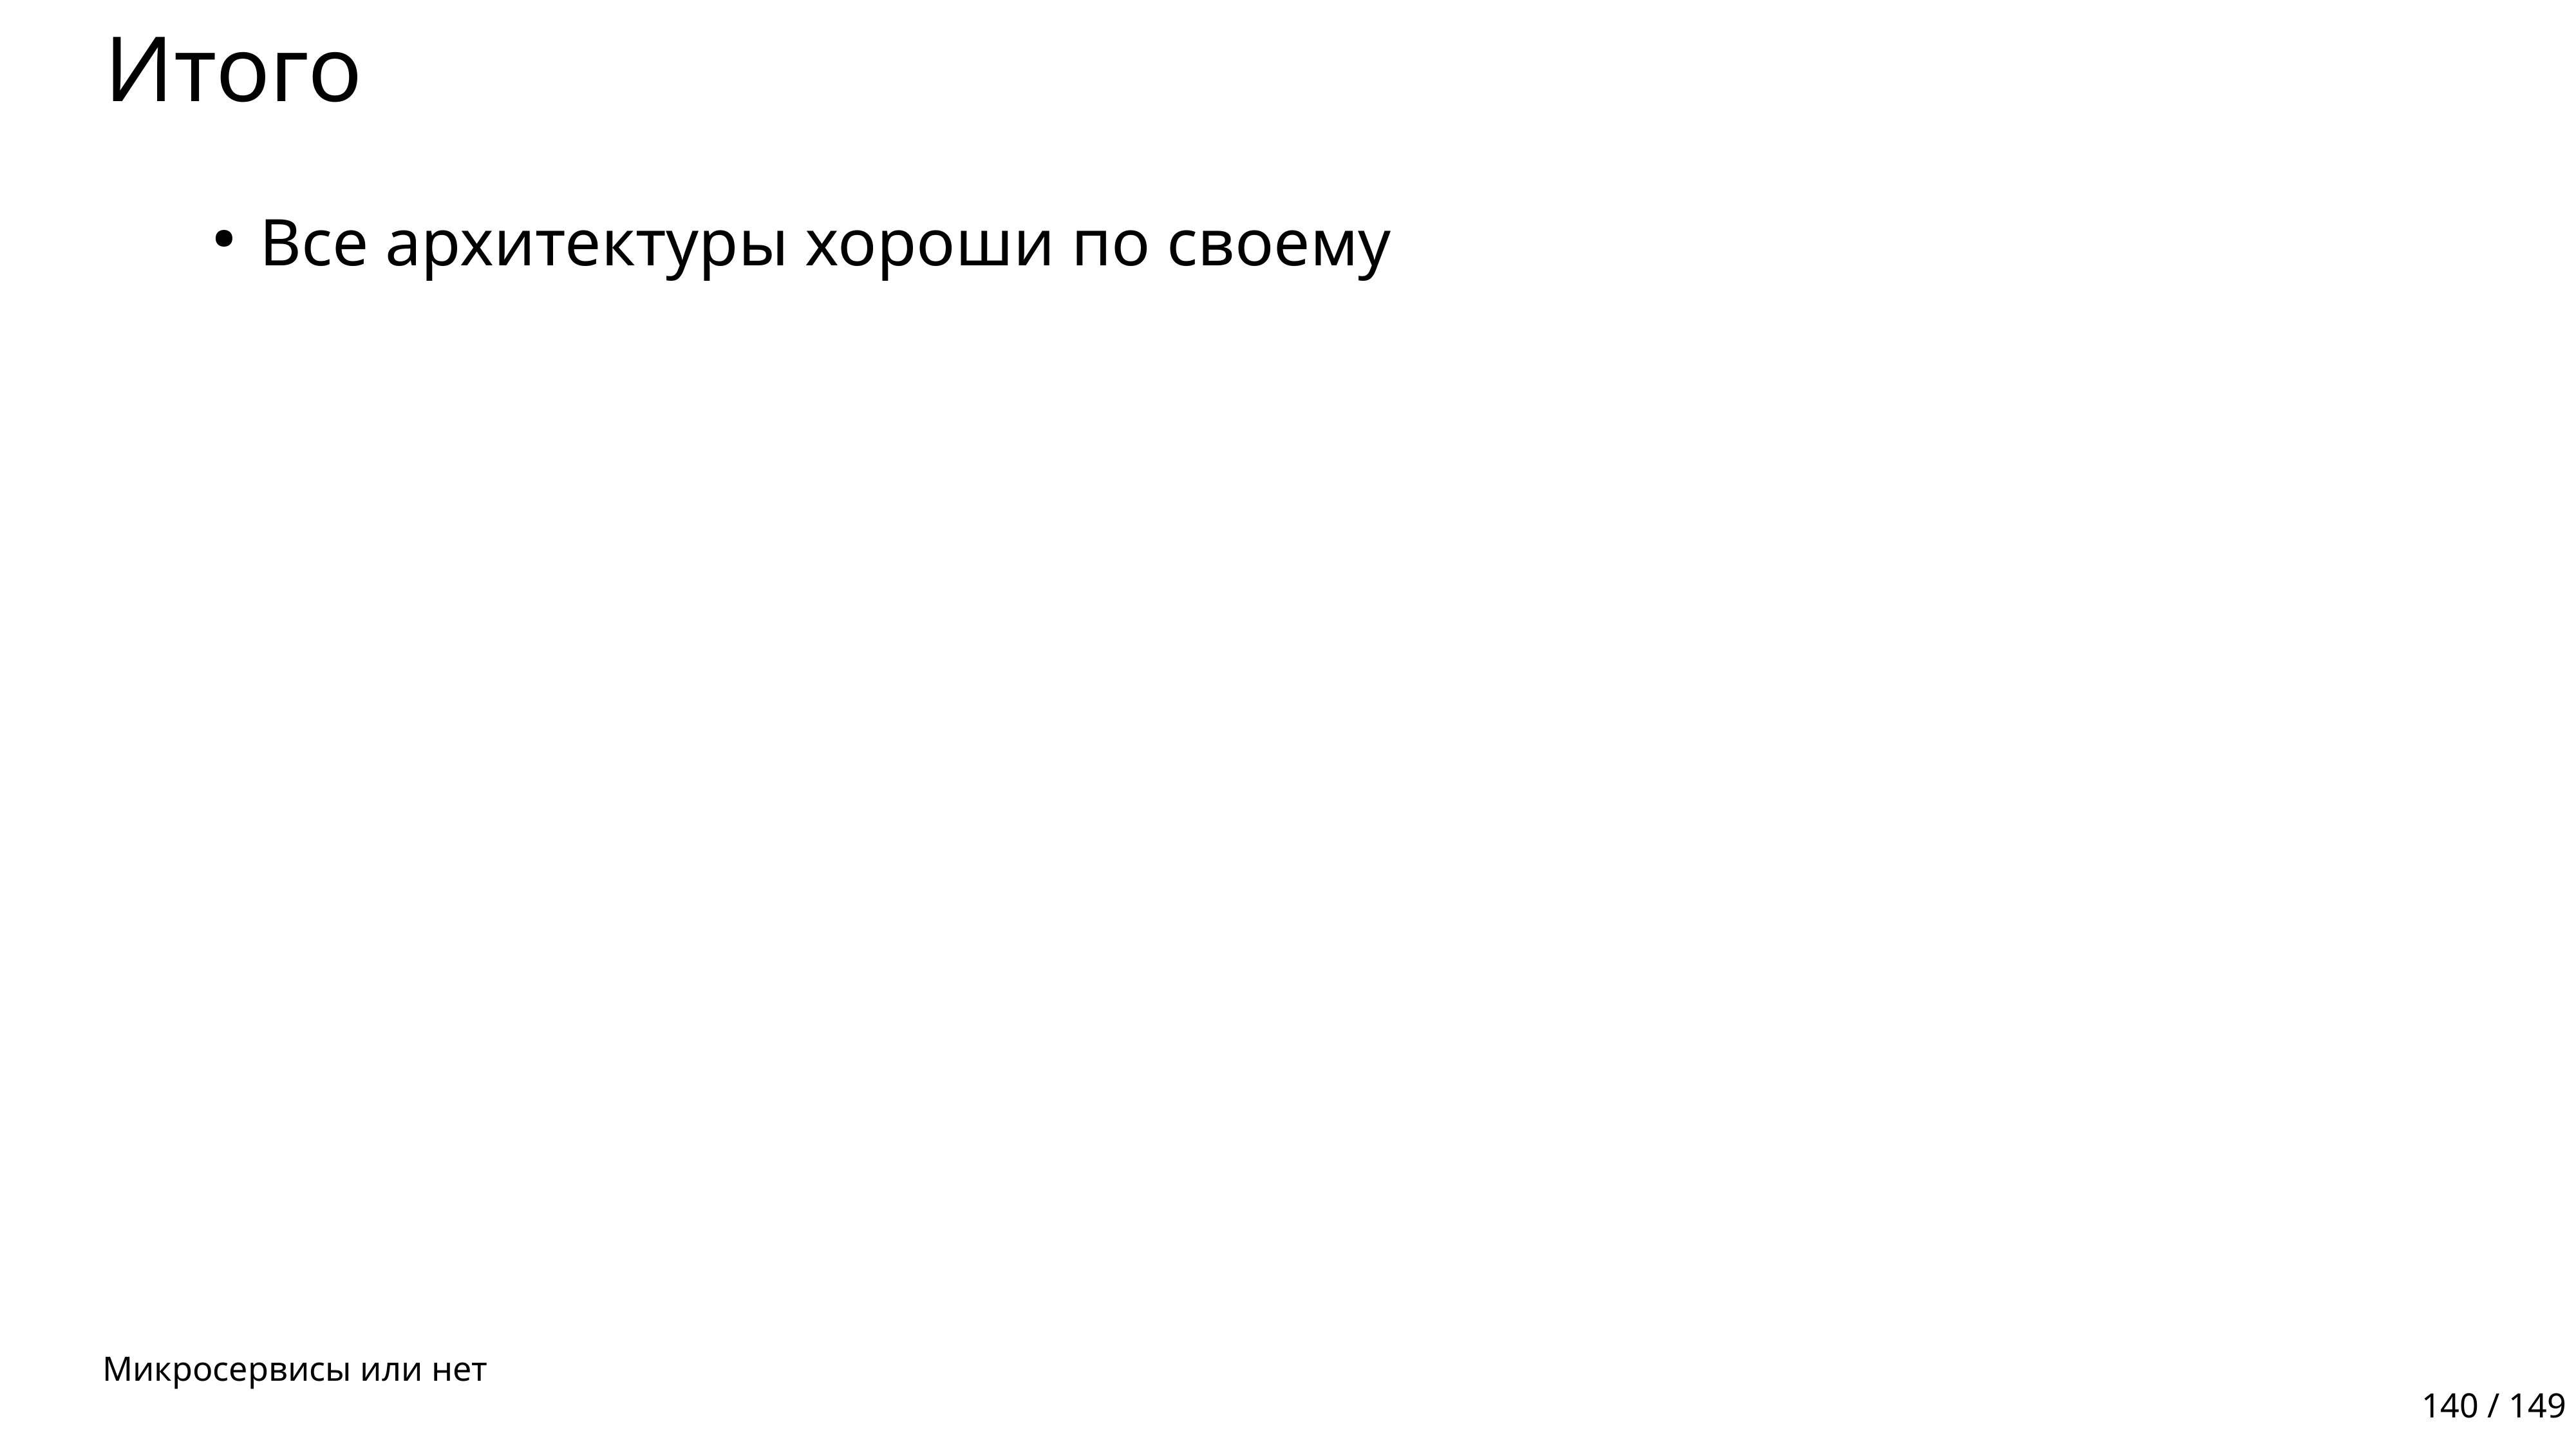

Итого
# Все архитектуры хороши по своему
Микросервисы или нет